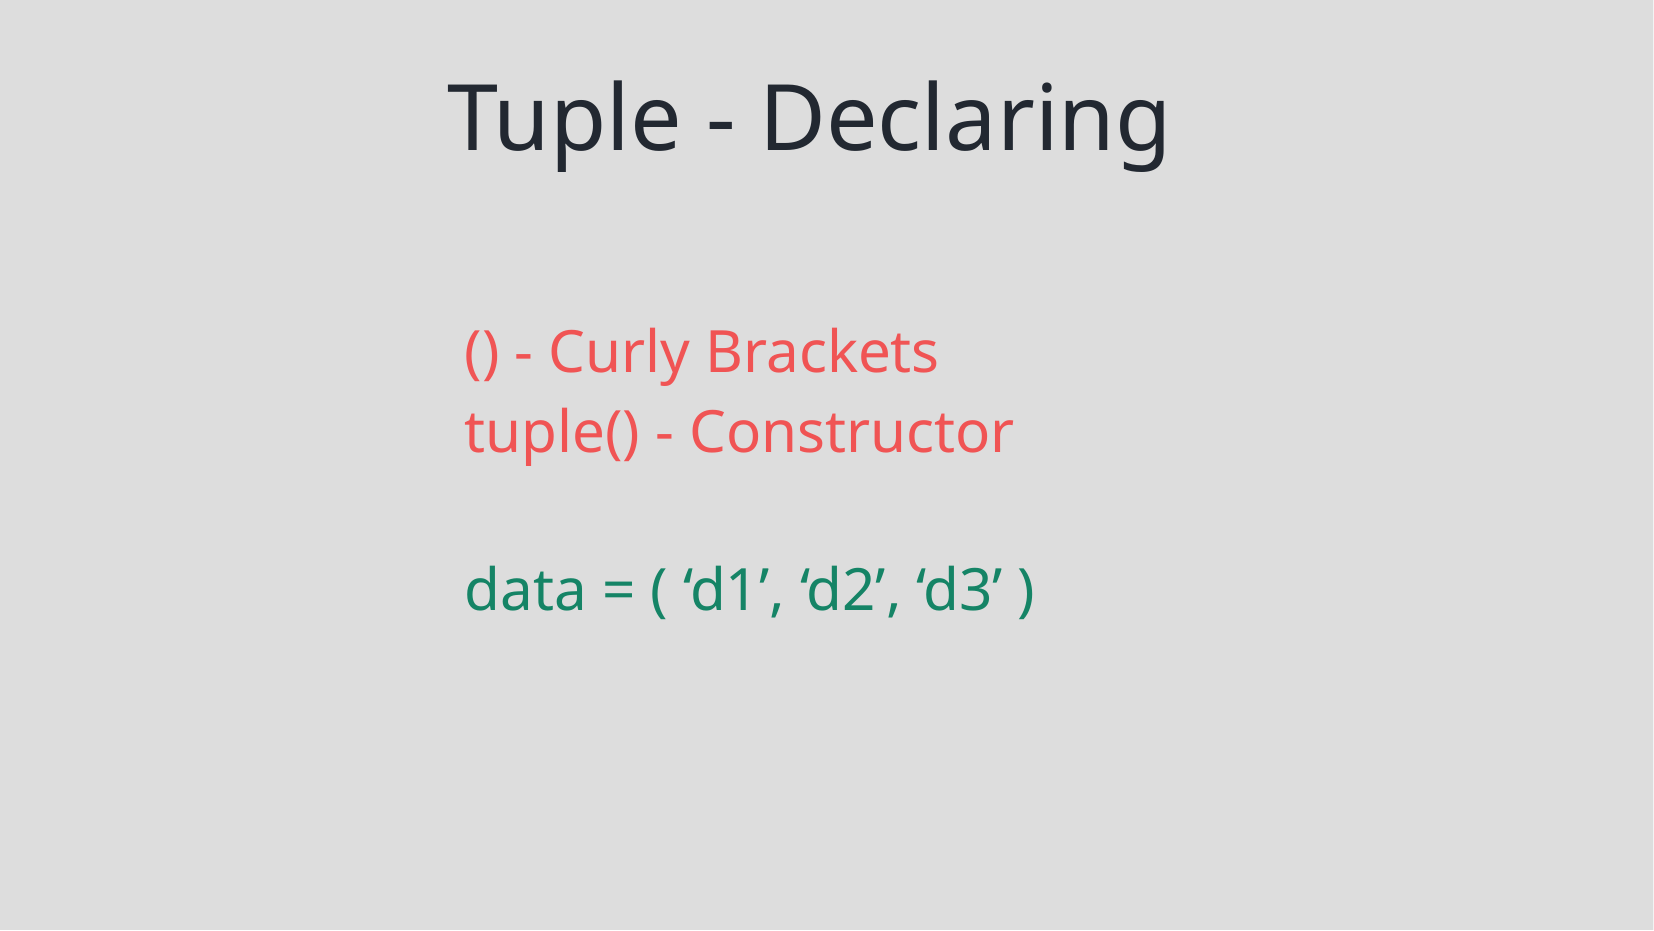

# Tuple - Declaring
() - Curly Brackets
tuple() - Constructor
data = ( ‘d1’, ‘d2’, ‘d3’ )